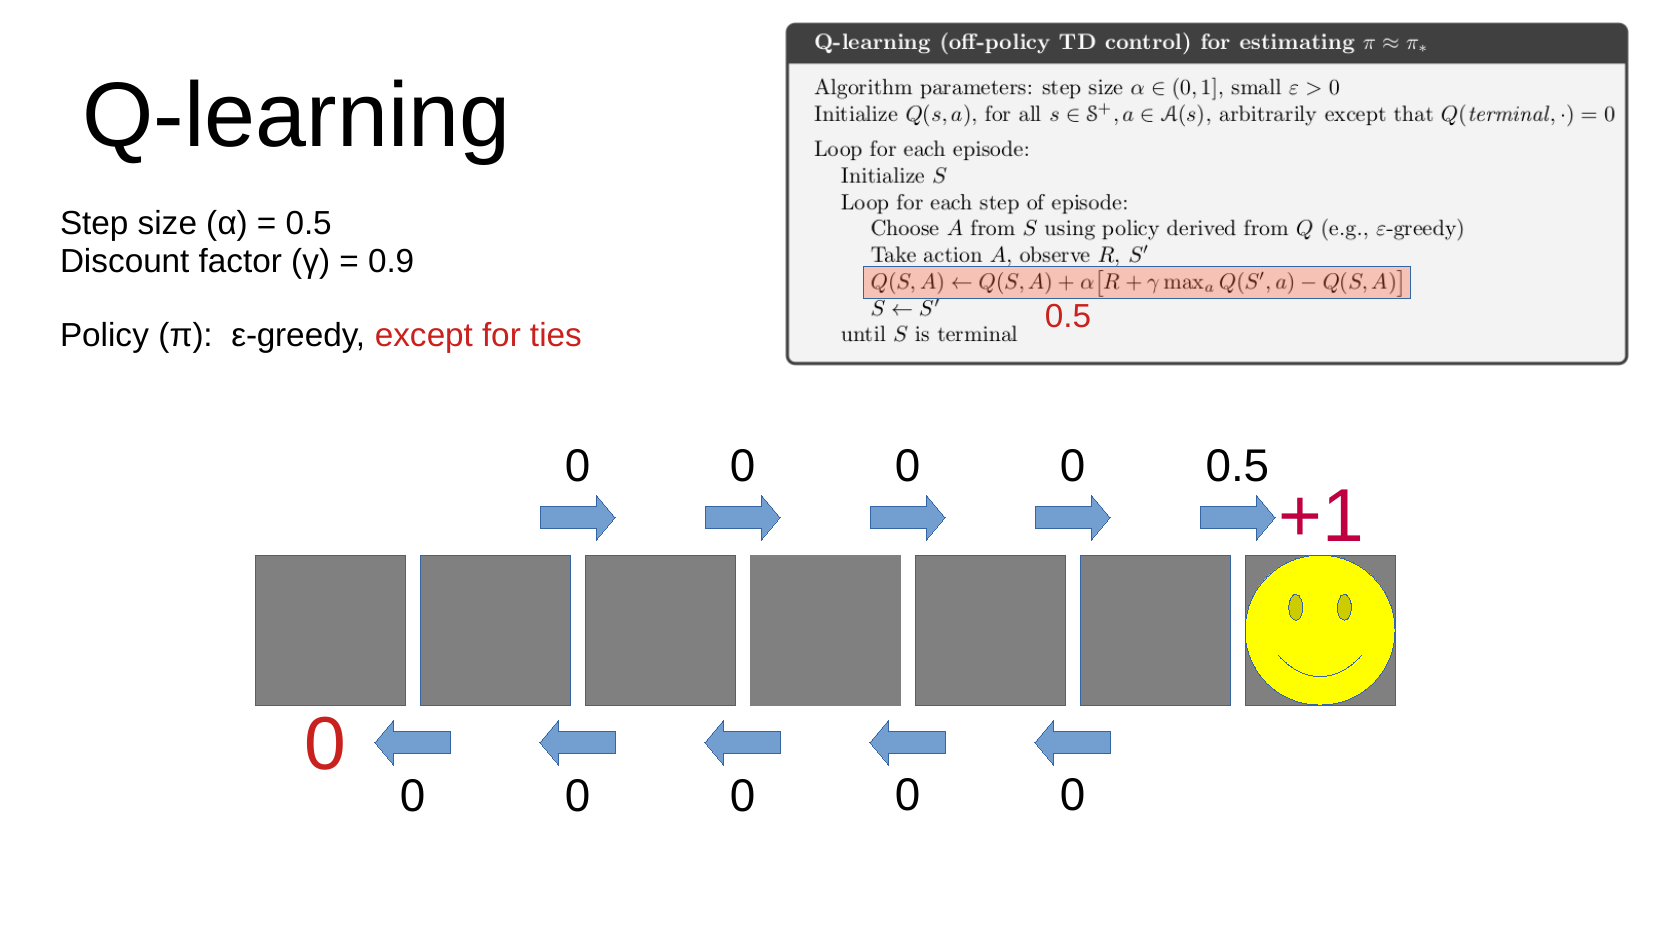

# Q-learning
Step size (α) = 0.5
Discount factor (γ) = 0.9
Policy (π): ε-greedy, except for ties
 0.5
0
0
0
0
0.5
+1
0
0
0
0
0
0